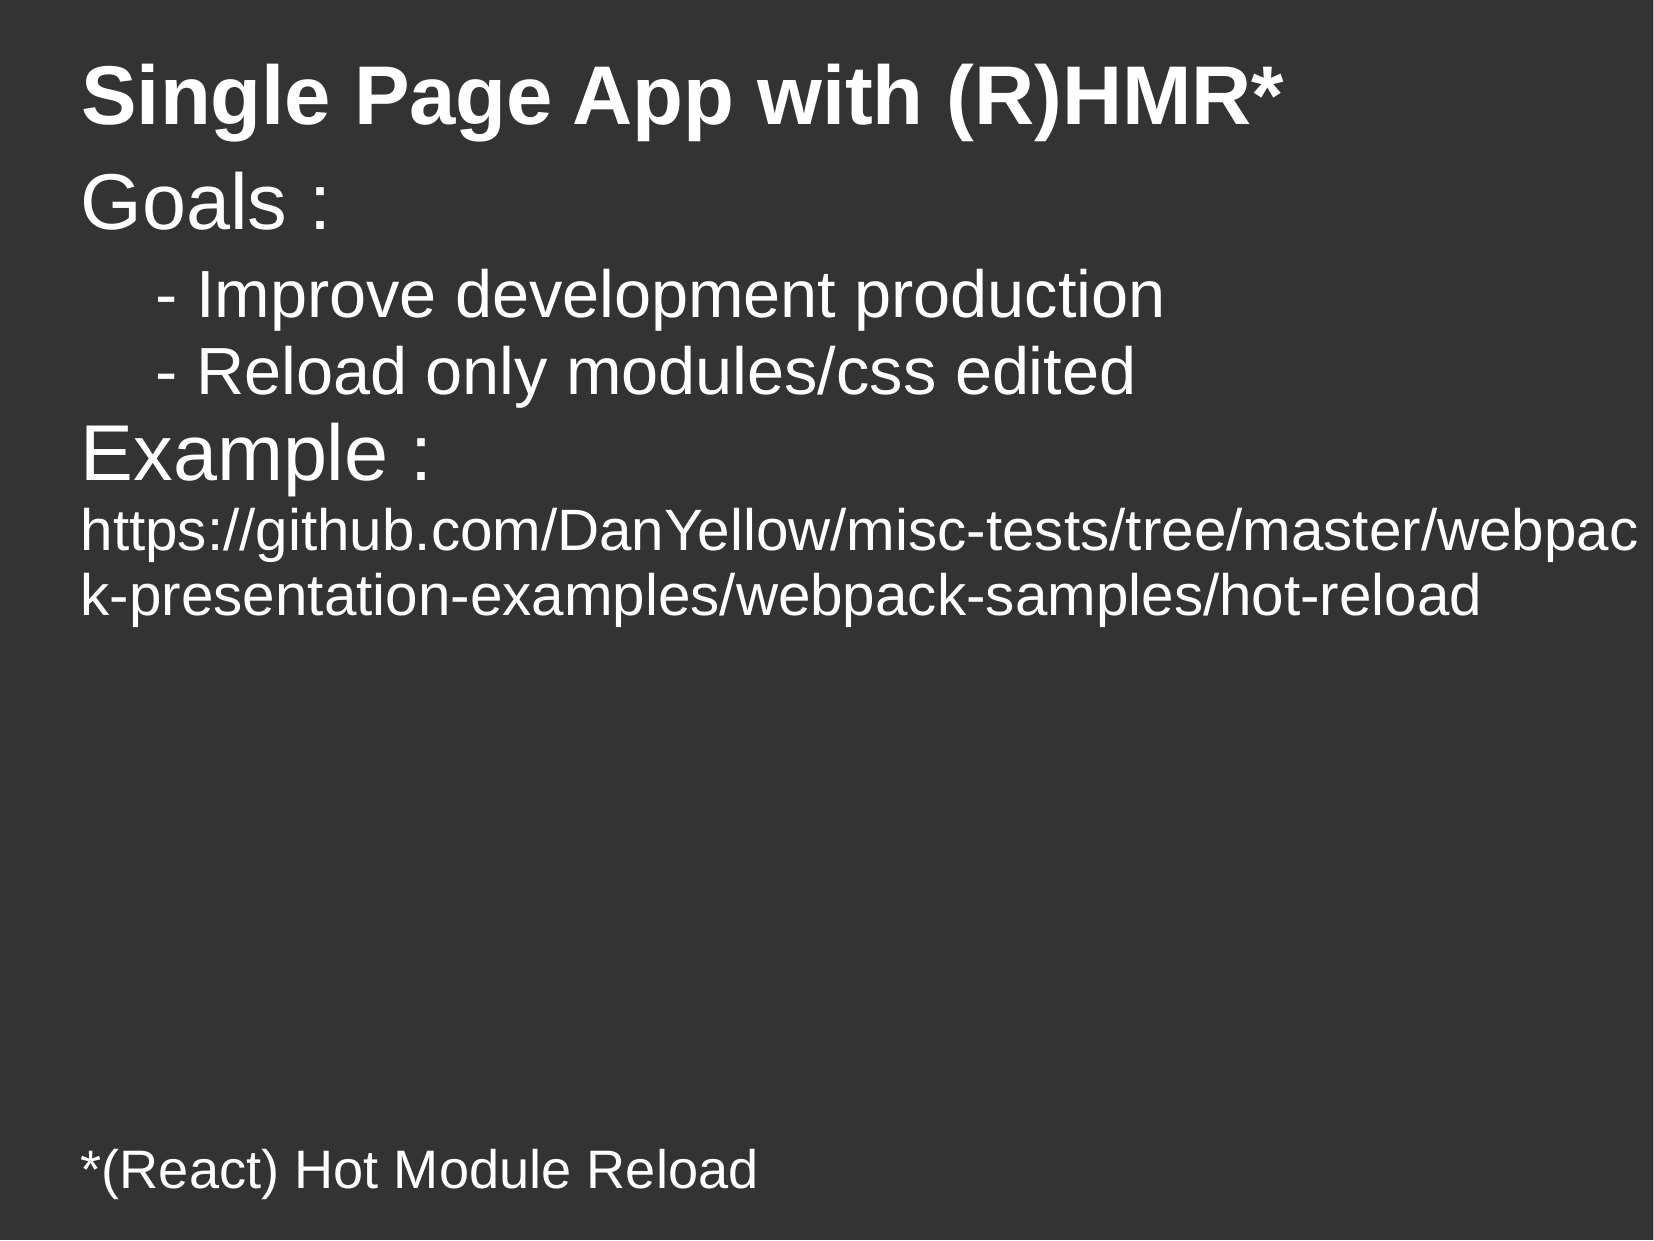

Single Page App with (R)HMR*
# Goals : - Improve development production - Reload only modules/css edited Example : https://github.com/DanYellow/misc-tests/tree/master/webpack-presentation-examples/webpack-samples/hot-reload
*(React) Hot Module Reload